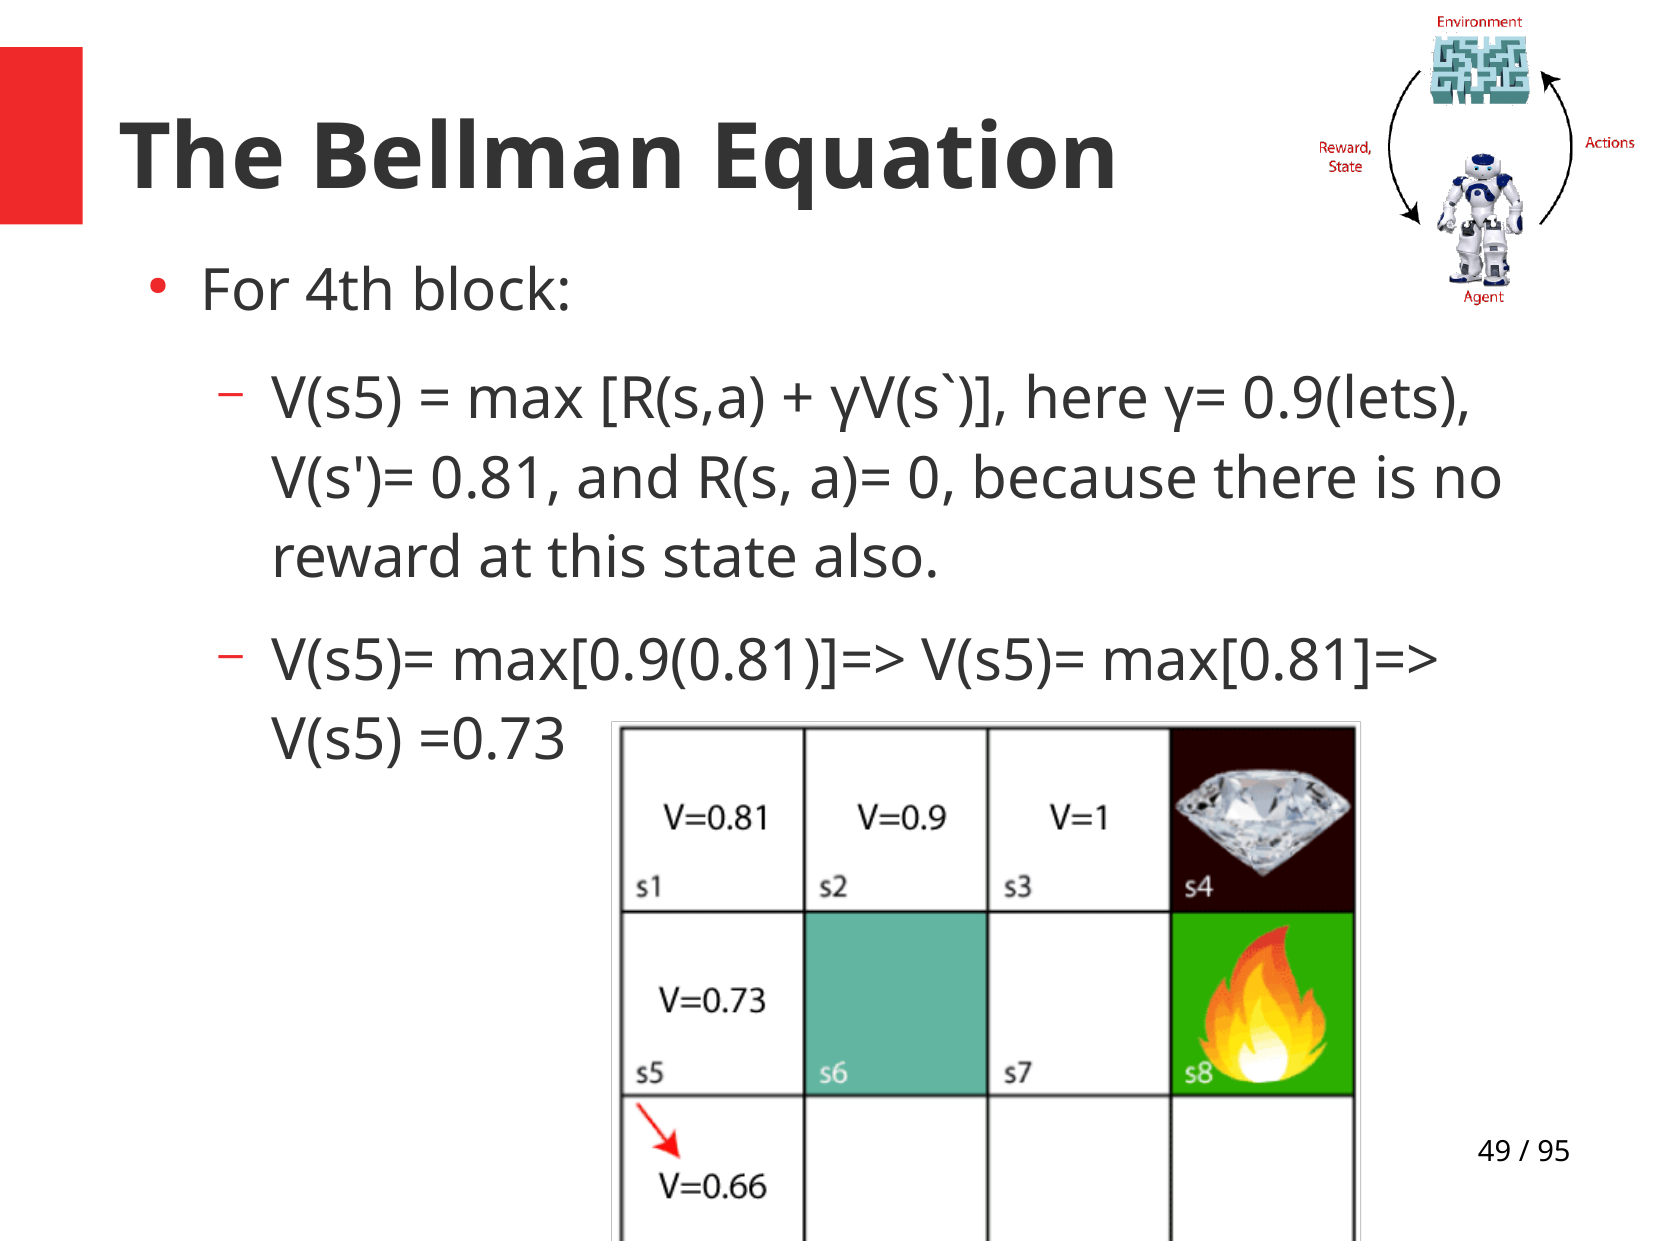

# The Bellman Equation
For 4th block:
V(s5) = max [R(s,a) + γV(s`)], here γ= 0.9(lets), V(s')= 0.81, and R(s, a)= 0, because there is no reward at this state also.
V(s5)= max[0.9(0.81)]=> V(s5)= max[0.81]=> V(s5) =0.73
49